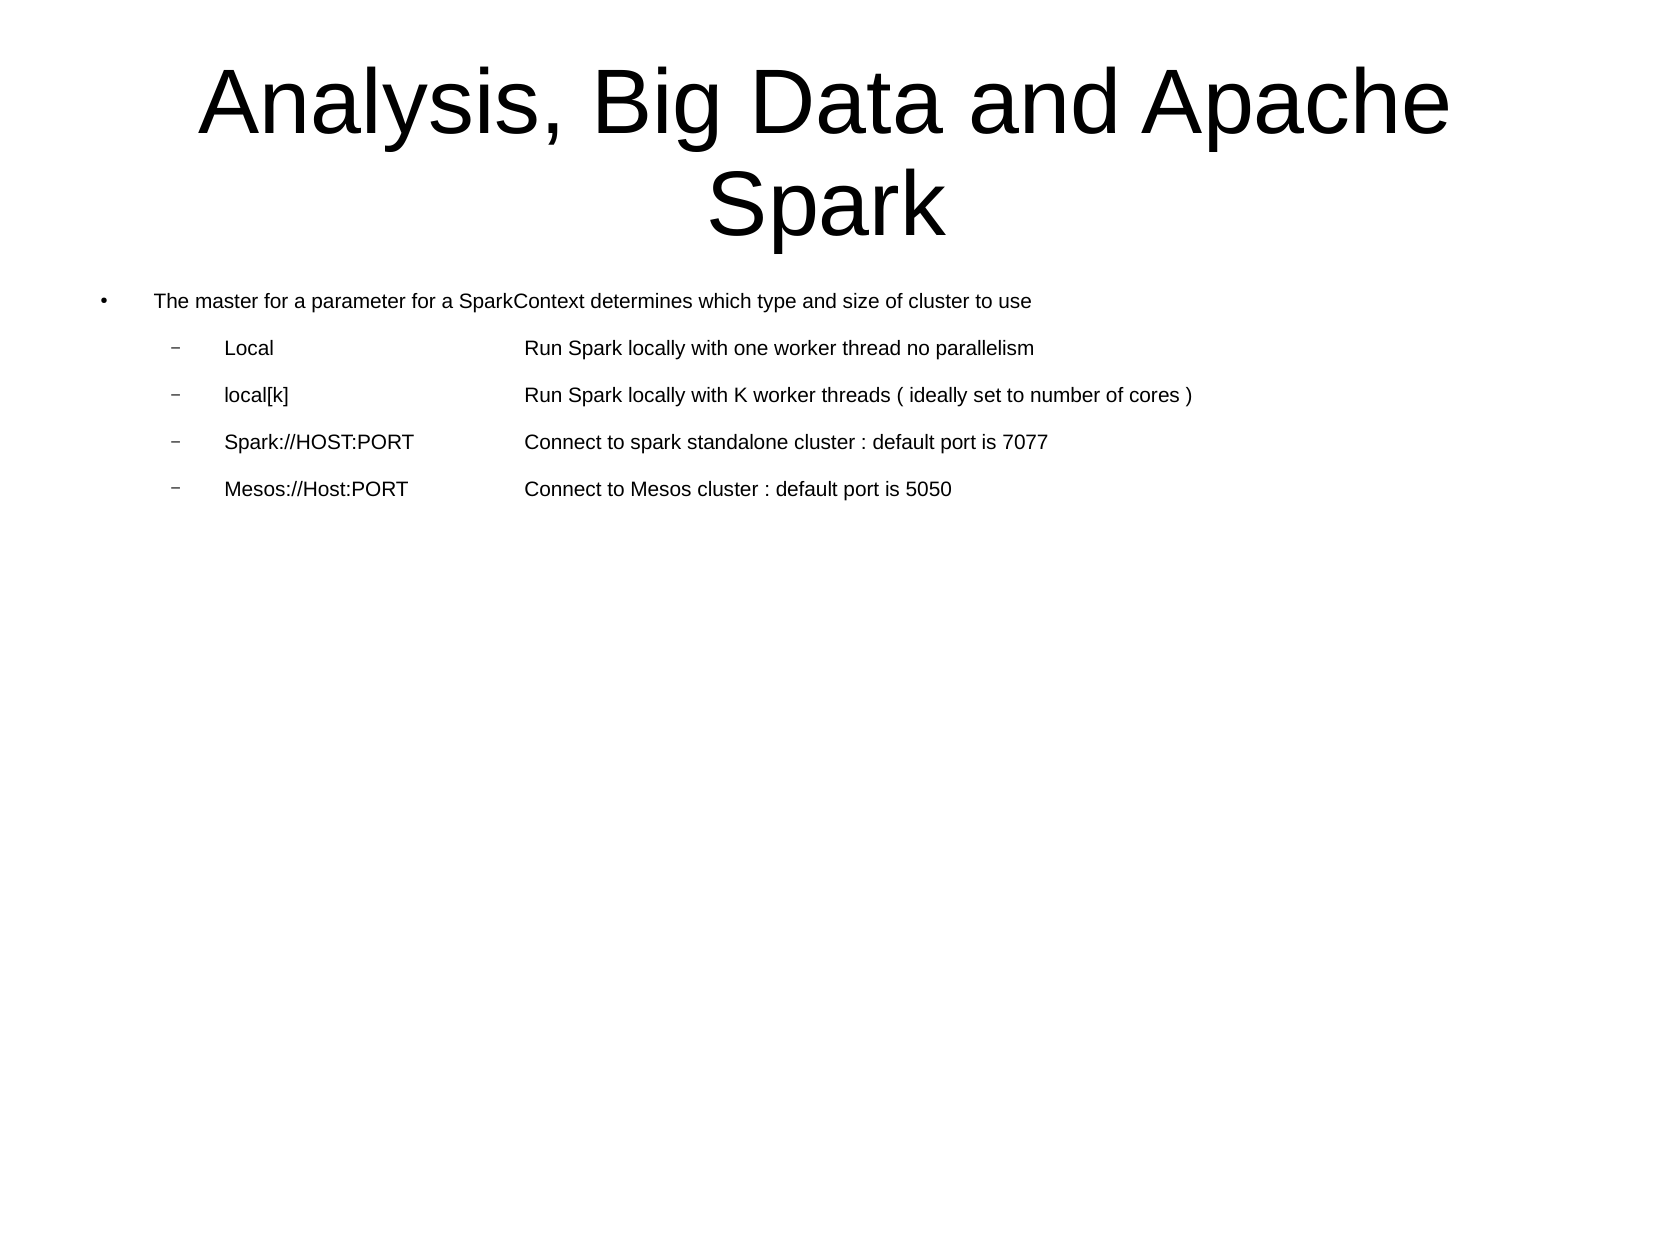

# Analysis, Big Data and Apache Spark
The master for a parameter for a SparkContext determines which type and size of cluster to use
Local				Run Spark locally with one worker thread no parallelism
local[k]				Run Spark locally with K worker threads ( ideally set to number of cores )
Spark://HOST:PORT		Connect to spark standalone cluster : default port is 7077
Mesos://Host:PORT		Connect to Mesos cluster : default port is 5050